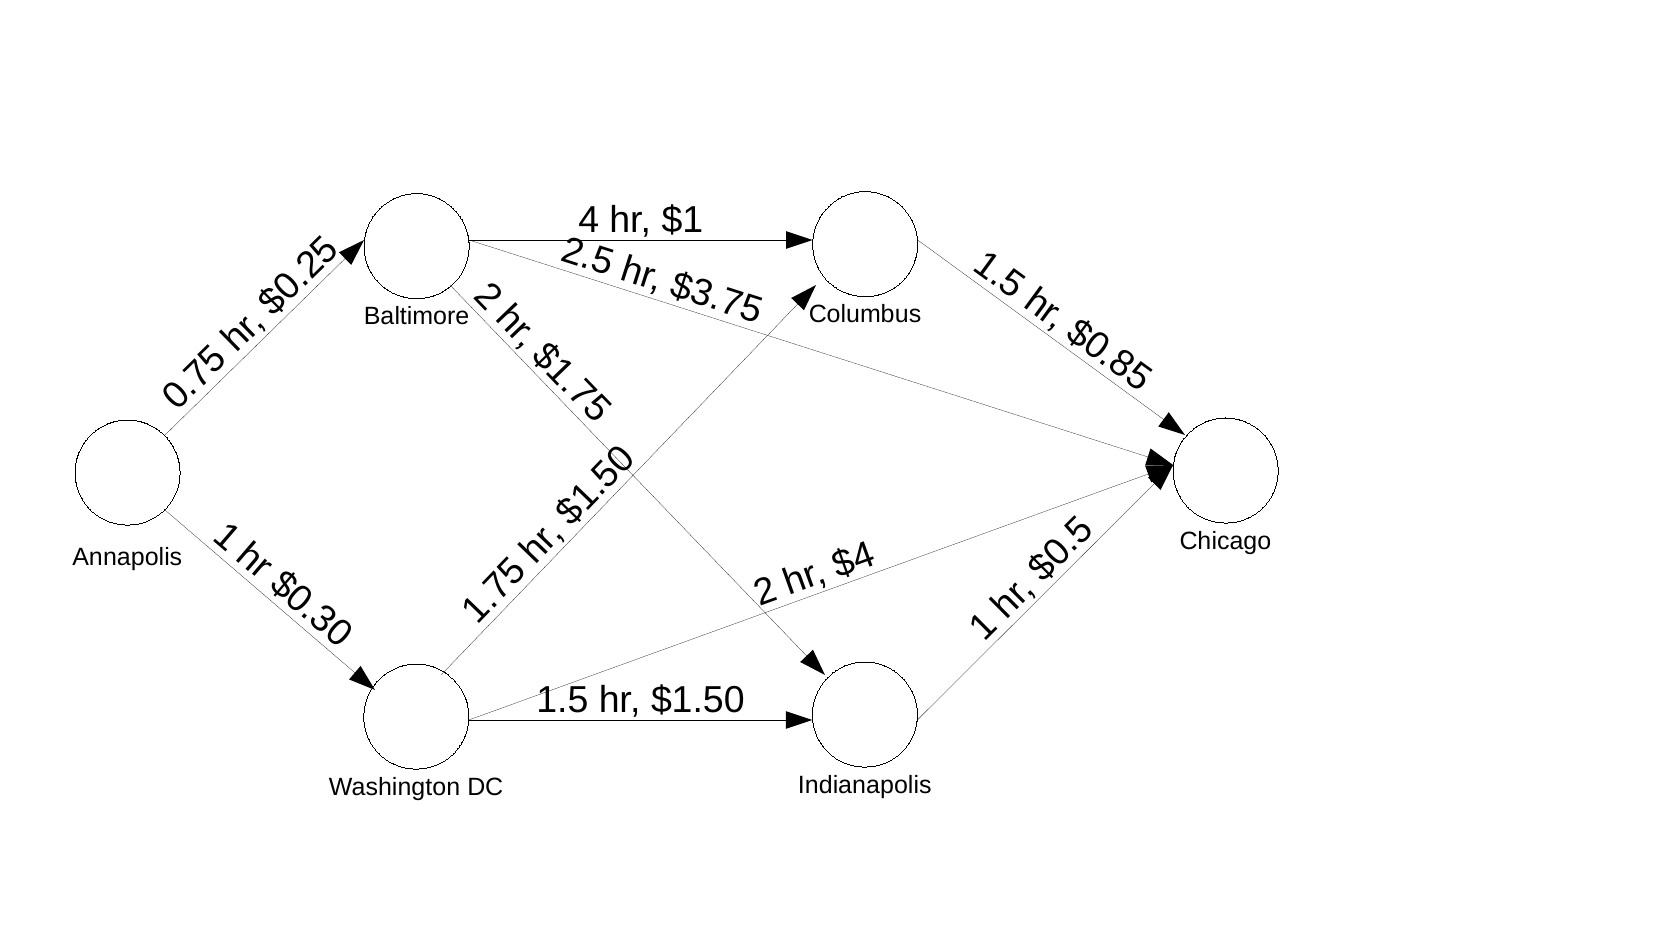

Columbus
Baltimore
0.75 hr, $0.25
4 hr, $1
2.5 hr, $3.75
1.5 hr, $0.85
1.75 hr, $1.50
2 hr, $1.75
Chicago
Annapolis
2 hr, $4
1 hr, $0.5
1 hr $0.30
Indianapolis
Washington DC
1.5 hr, $1.50